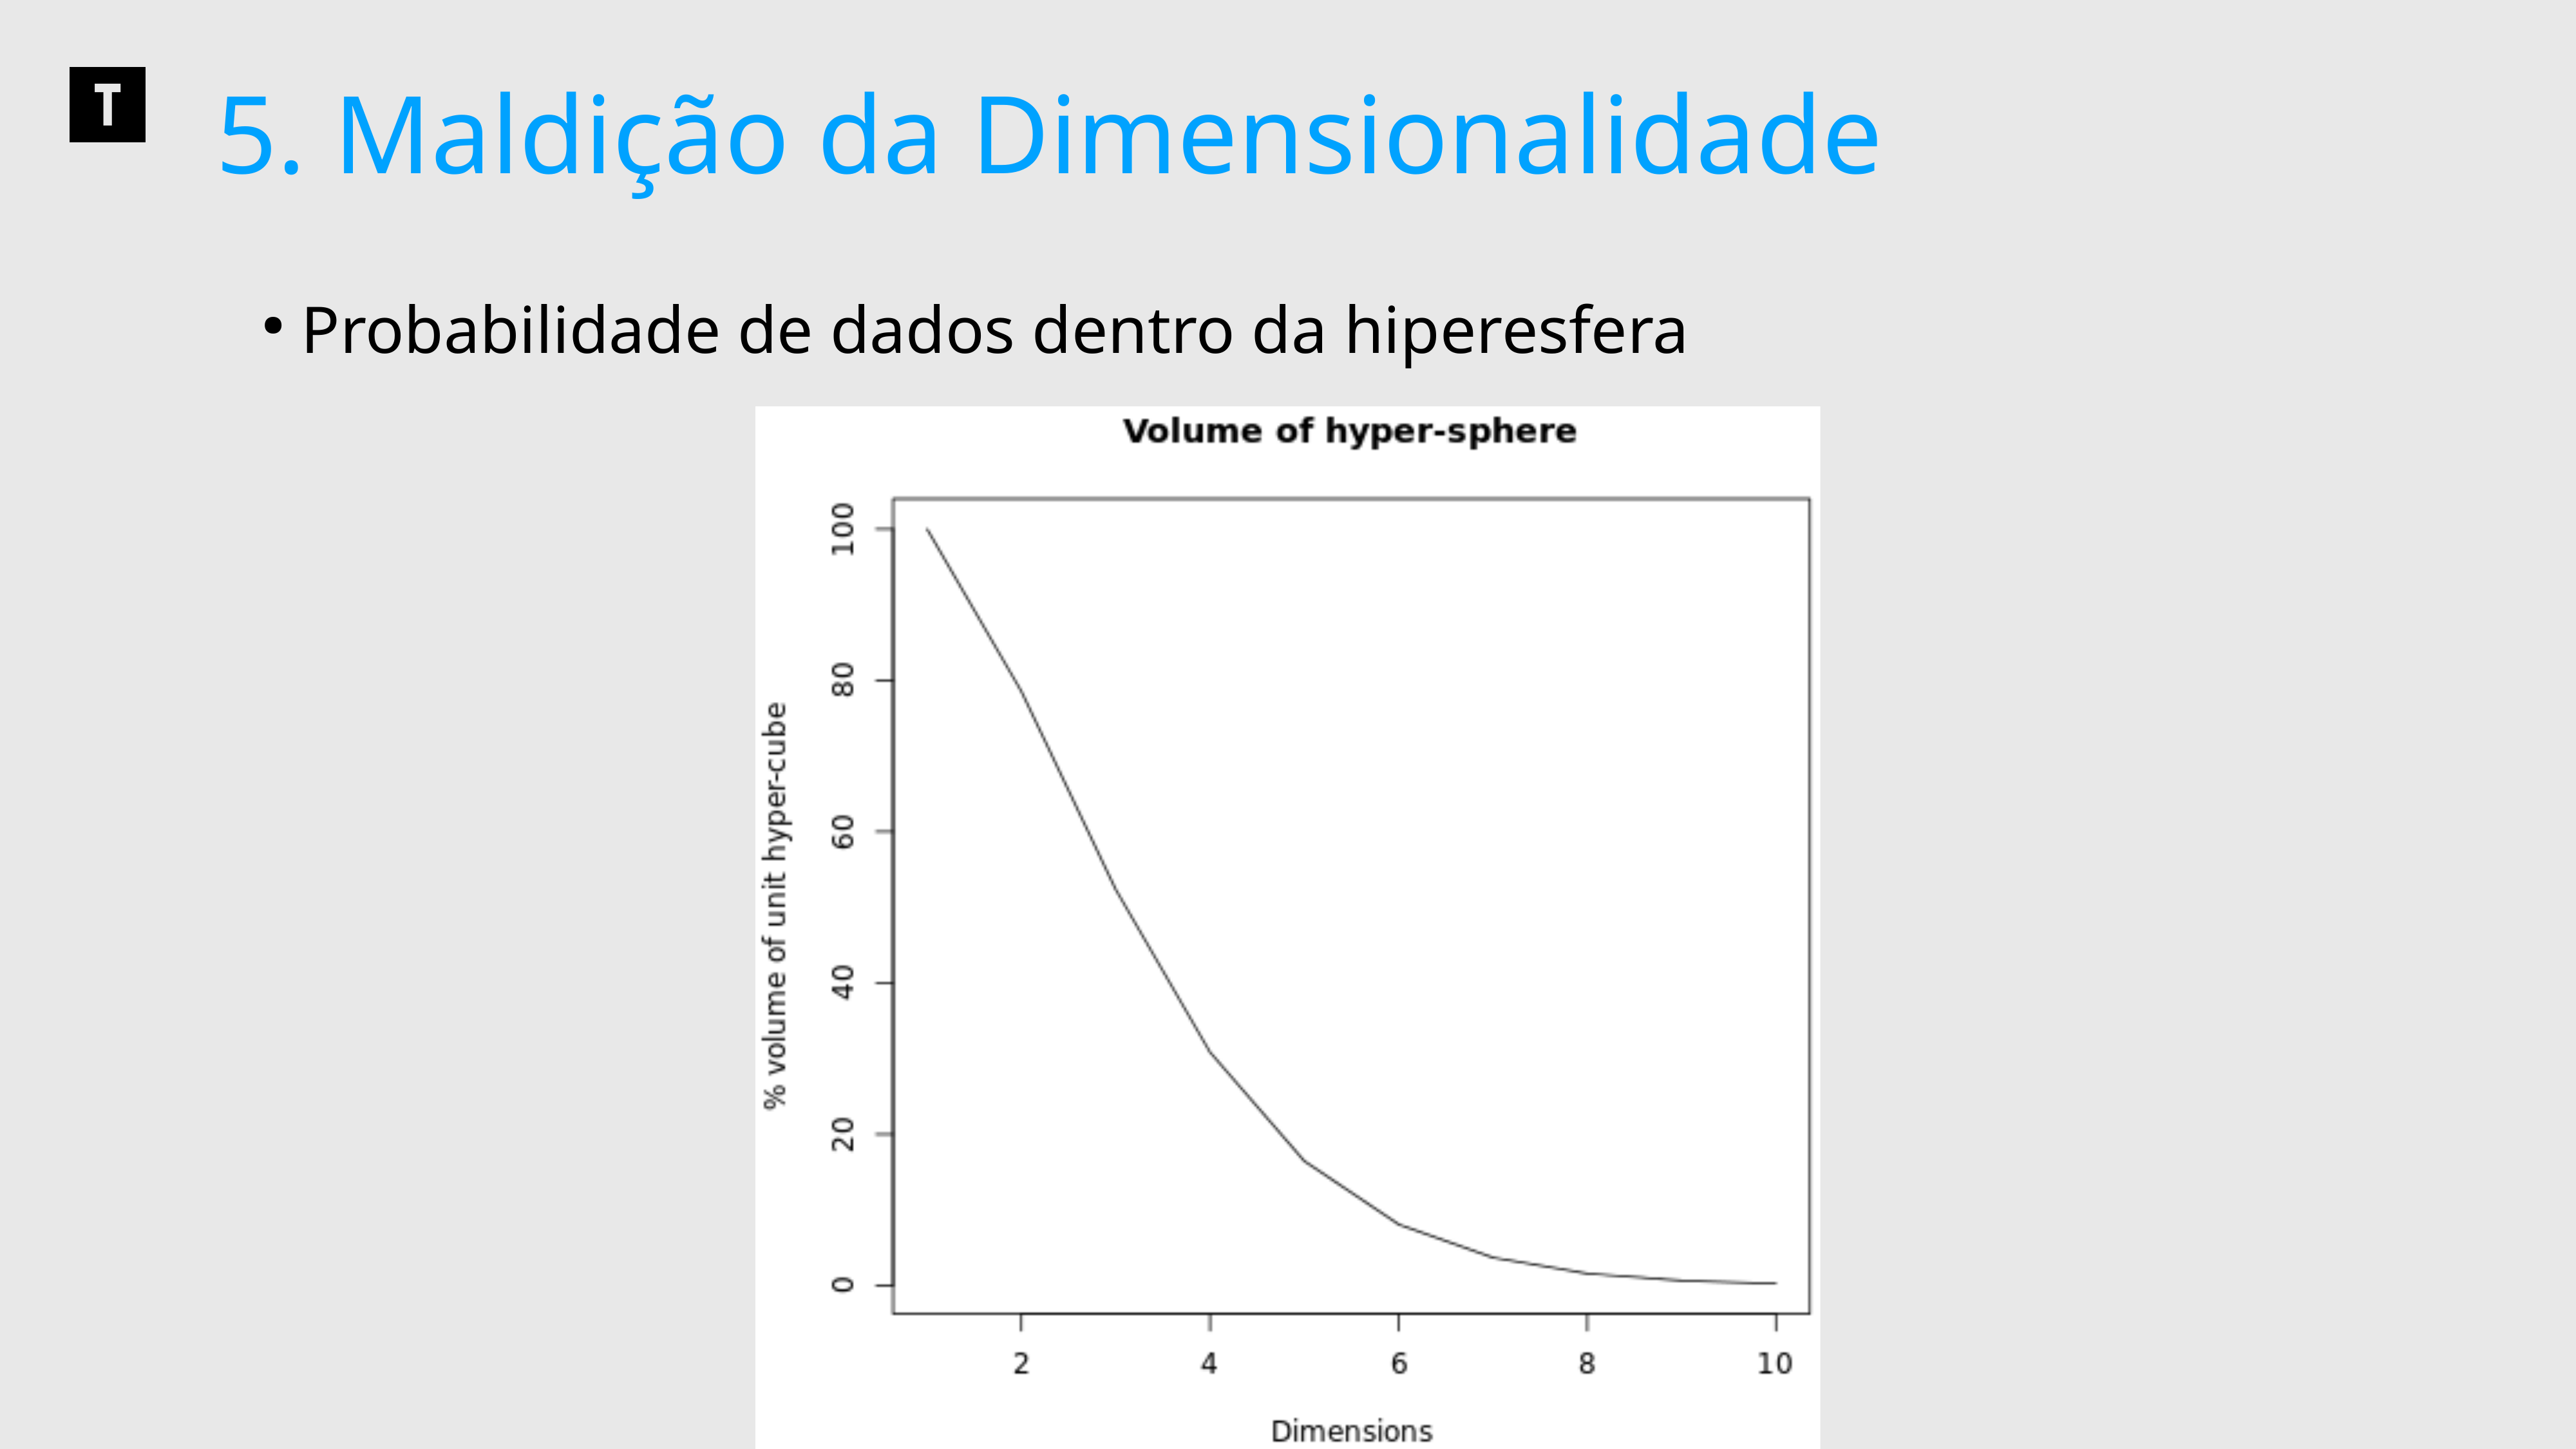

5. Maldição da Dimensionalidade
 Probabilidade de dados dentro da hiperesfera